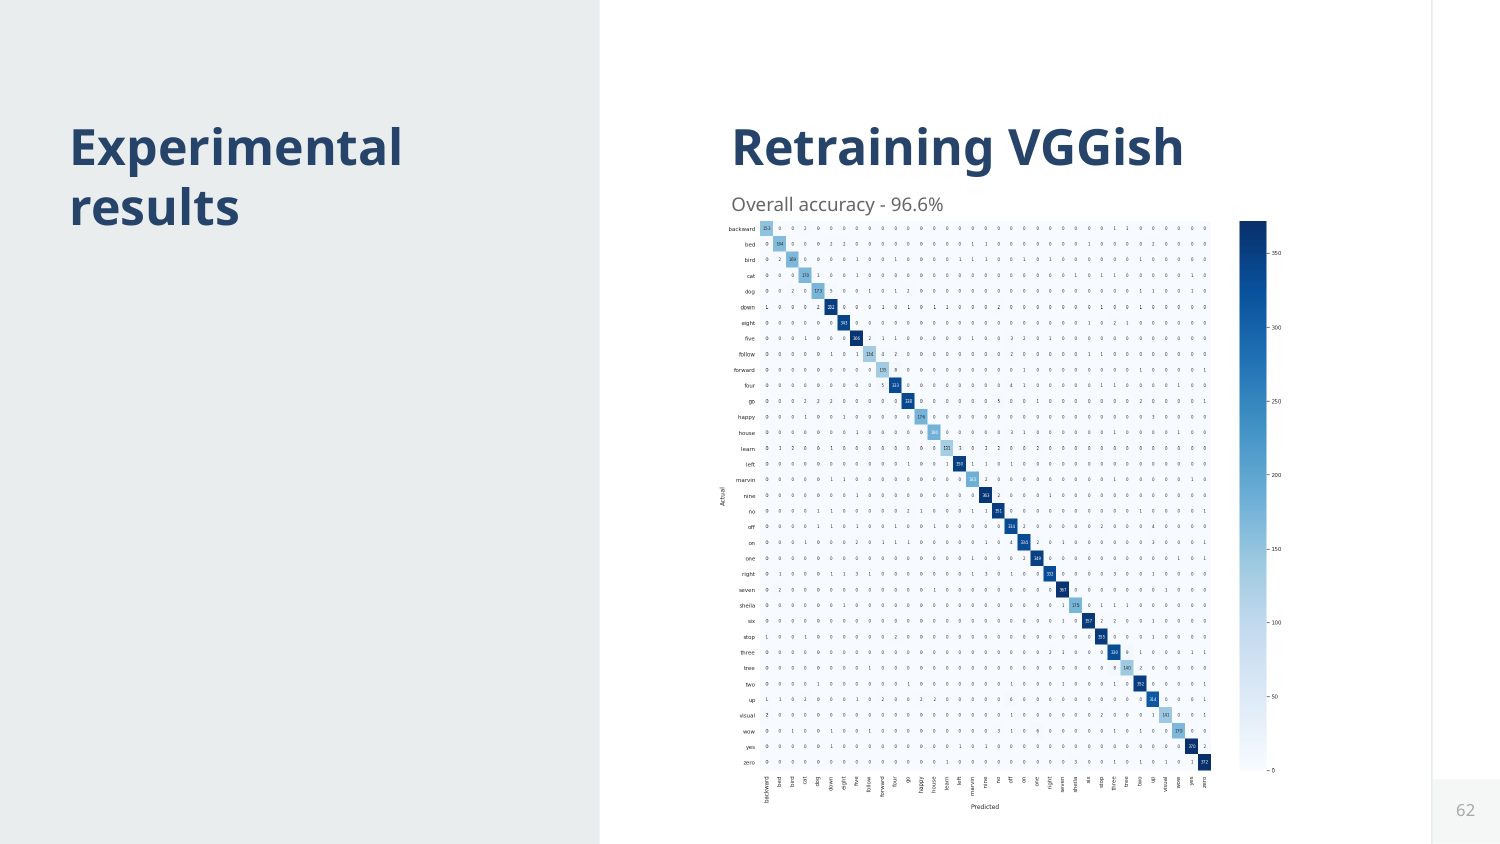

Experimental results
# Retraining VGGish
Overall accuracy - 96.6%